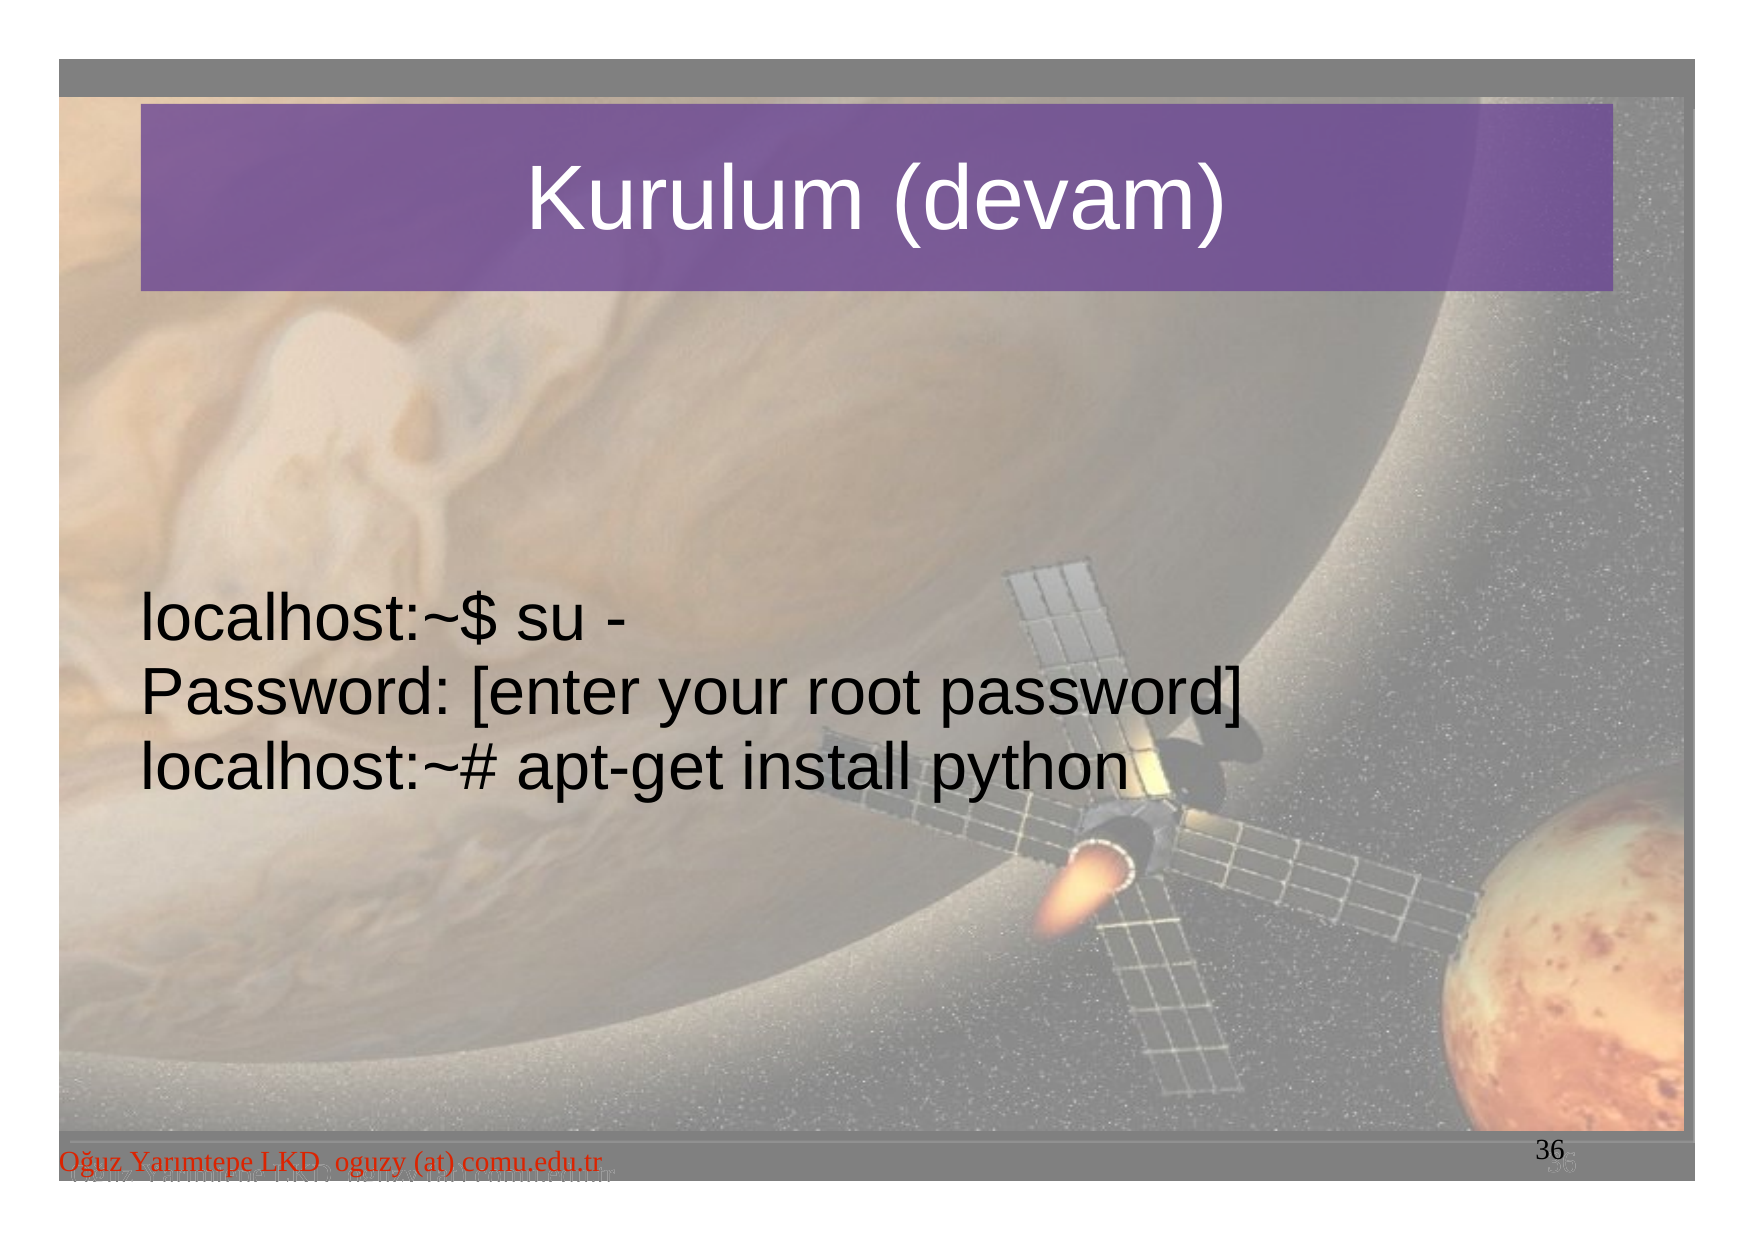

# Kurulum (devam)
localhost:~$ su -
Password: [enter your root password]
localhost:~# apt-get install python